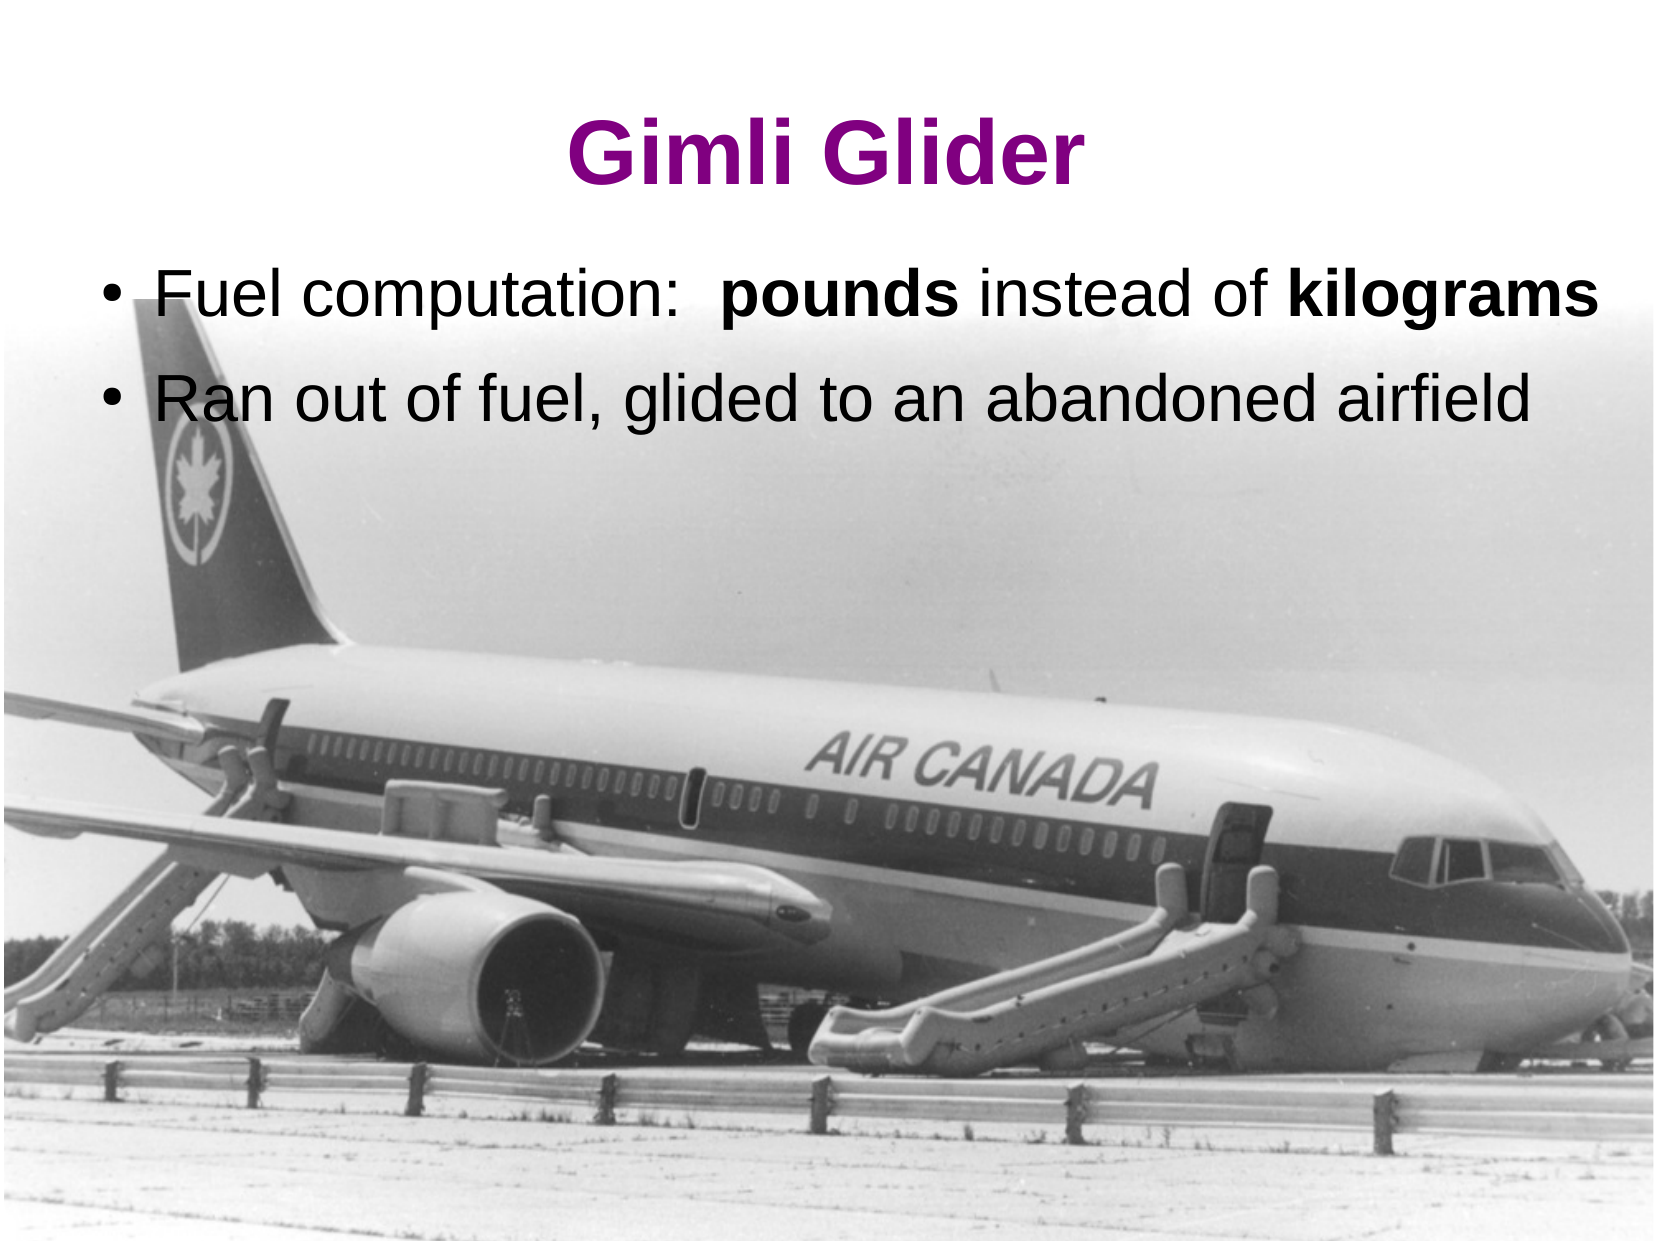

# Gimli Glider
Fuel computation: pounds instead of kilograms
Ran out of fuel, glided to an abandoned airfield